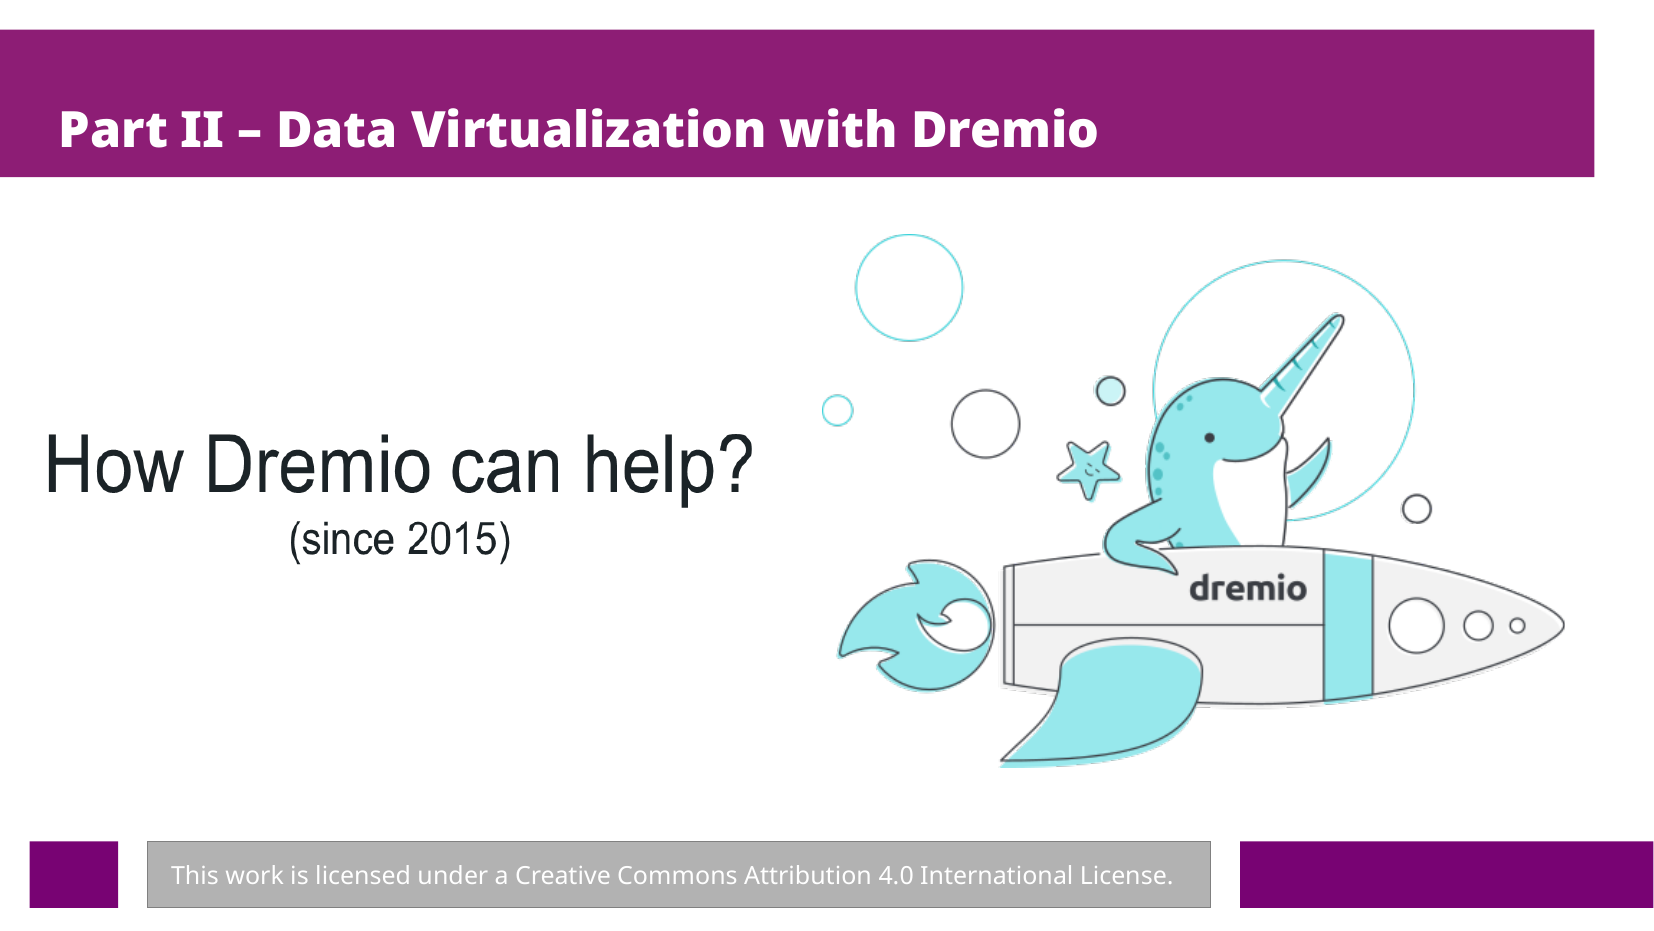

# Part II – Data Virtualization with Dremio